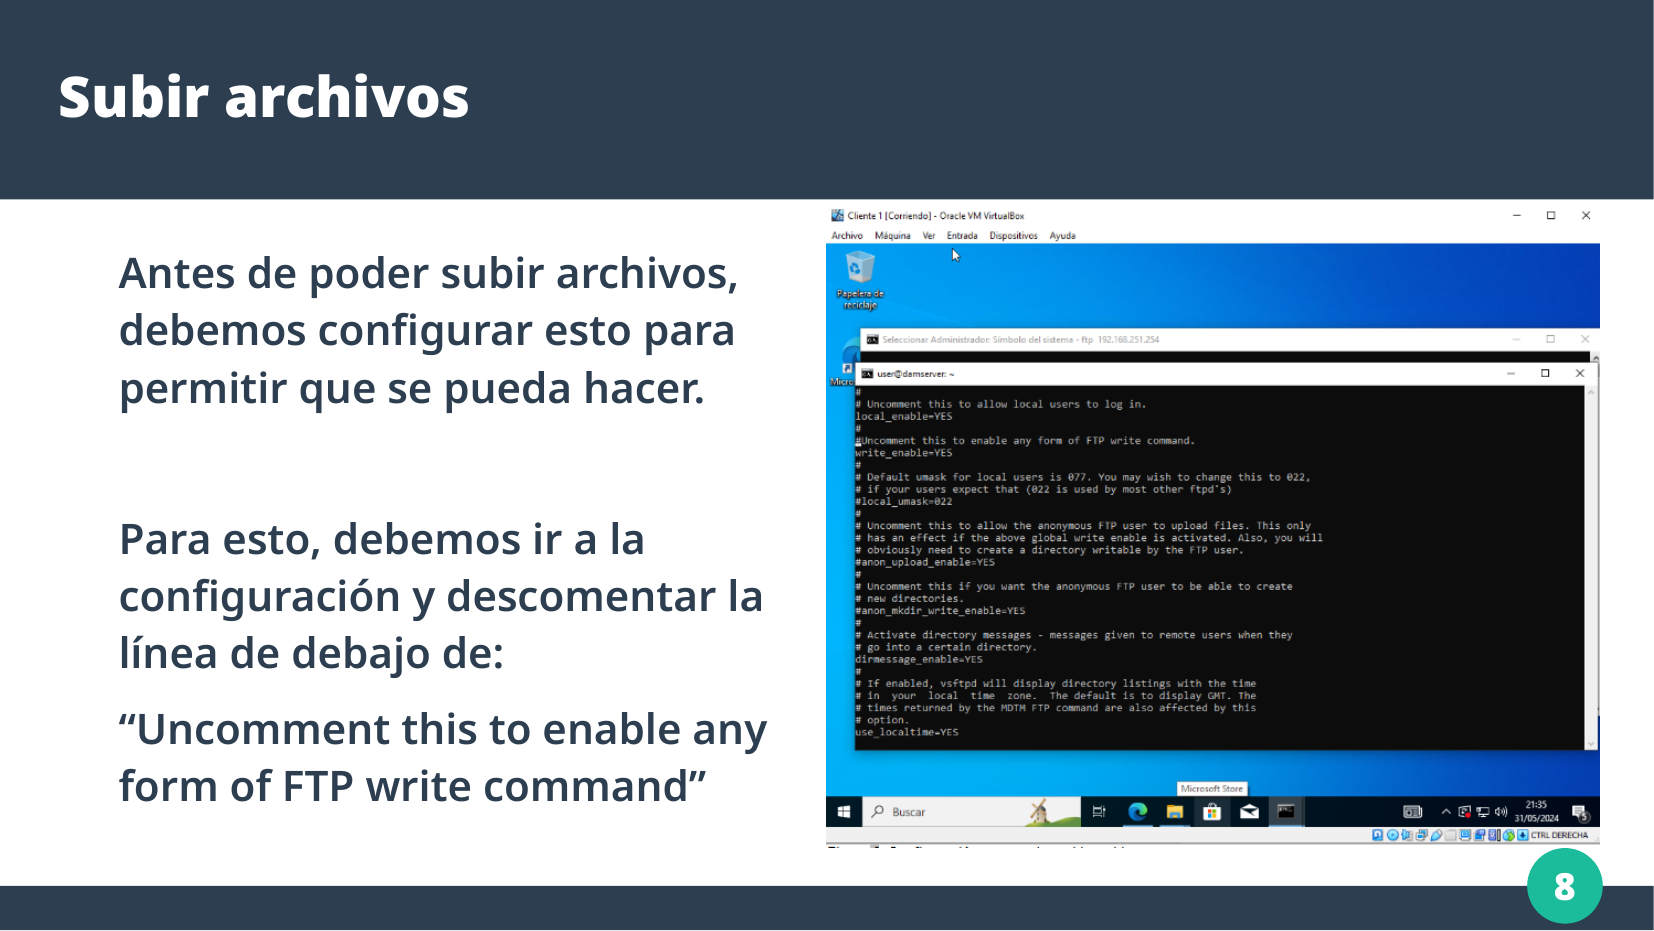

# Subir archivos
Antes de poder subir archivos, debemos configurar esto para permitir que se pueda hacer.
Para esto, debemos ir a la configuración y descomentar la línea de debajo de:
“Uncomment this to enable any form of FTP write command”